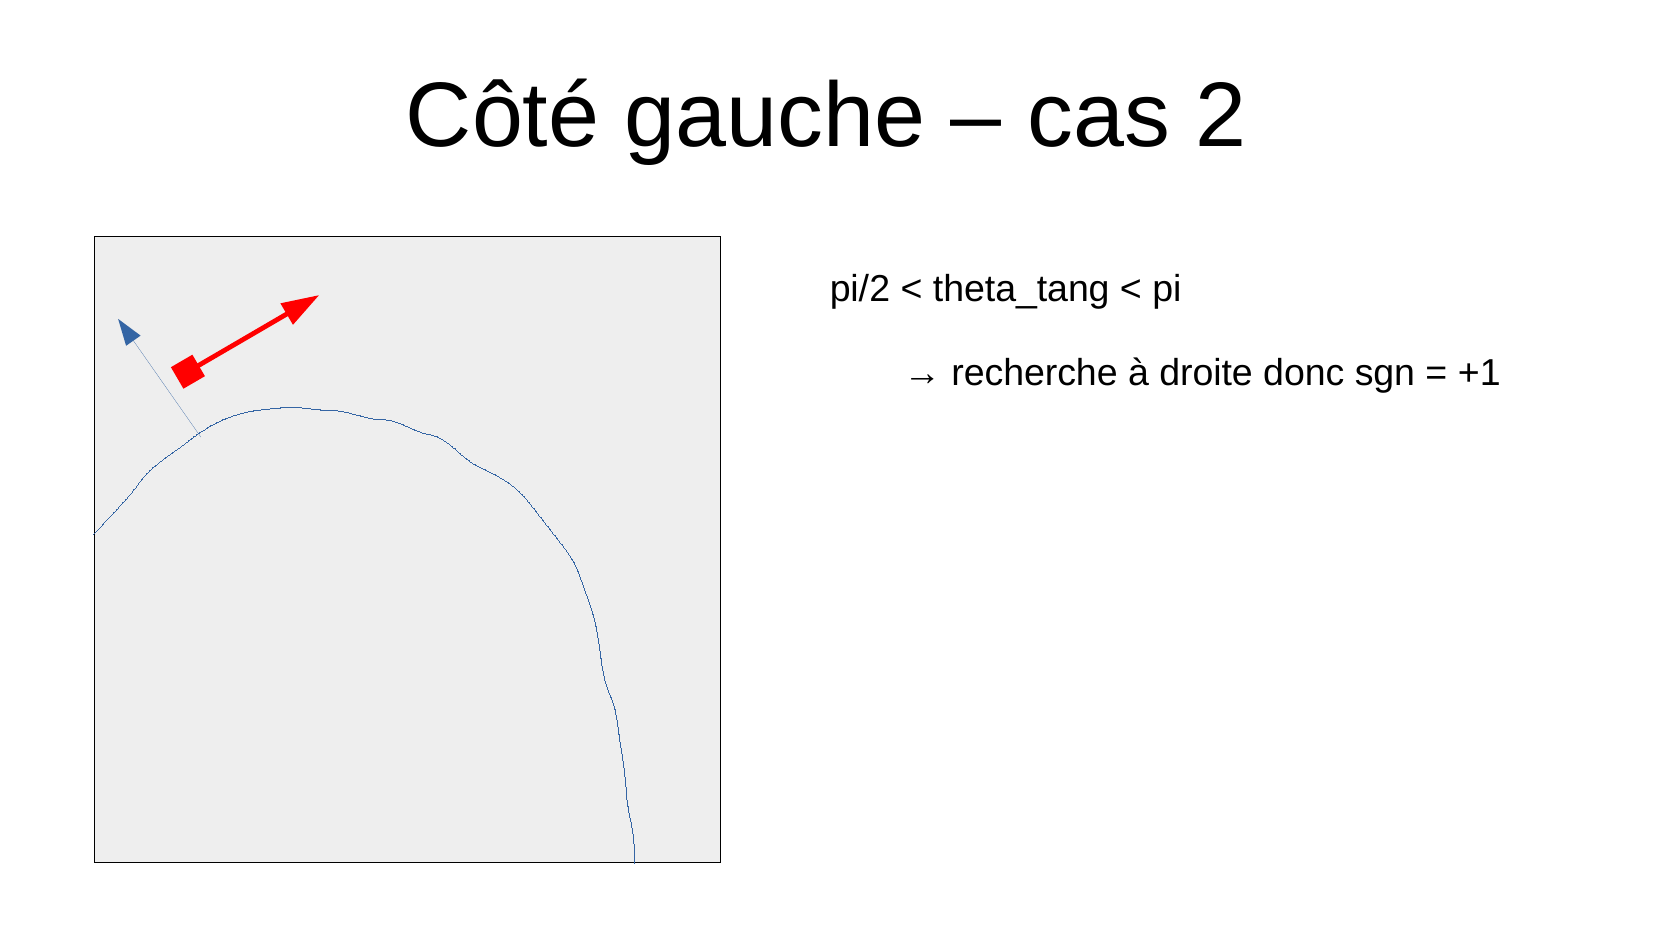

# Côté gauche – cas 2
pi/2 < theta_tang < pi
	→ recherche à droite donc sgn = +1